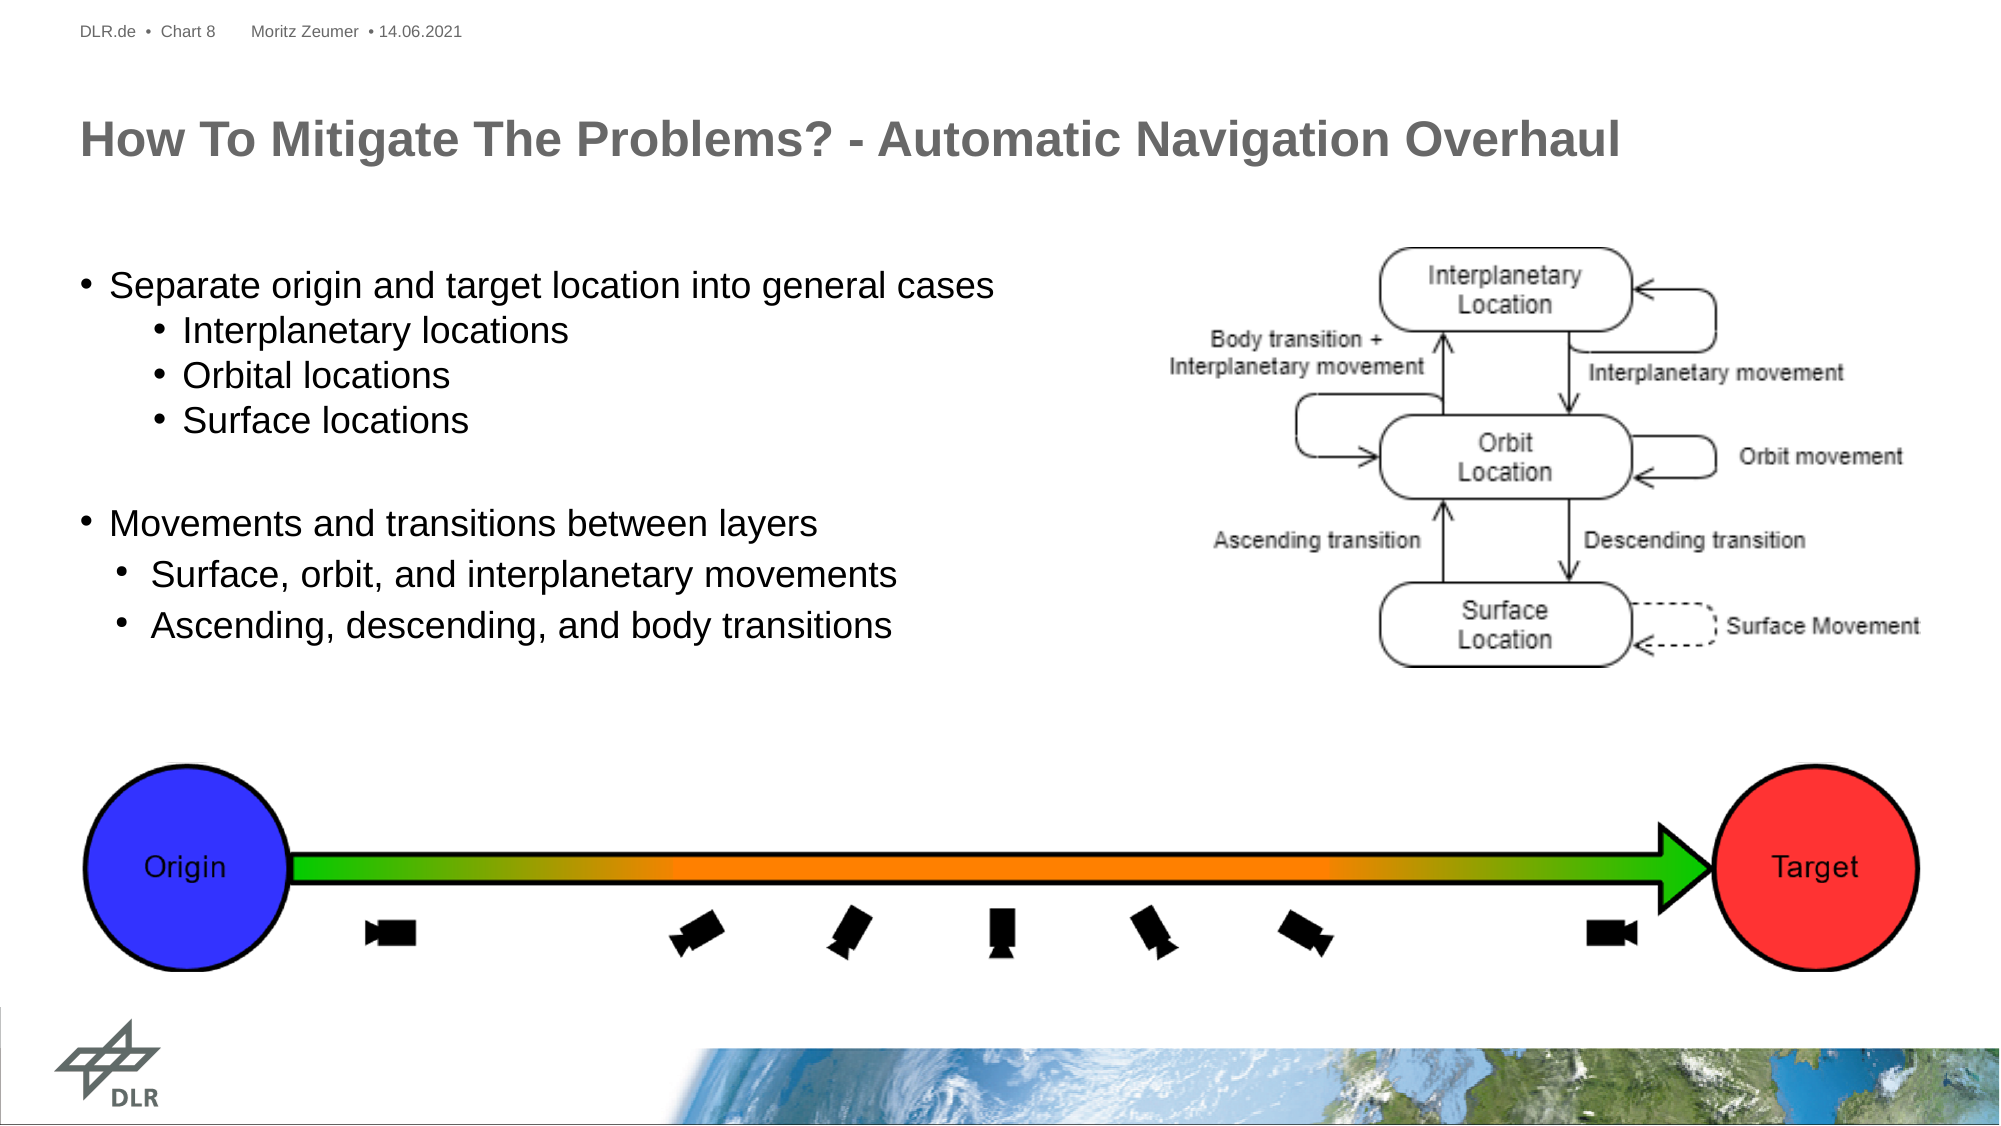

DLR.de • Chart
Moritz Zeumer  • 14.06.2021
How To Mitigate The Problems? - Automatic Navigation Overhaul
Separate origin and target location into general cases
Interplanetary locations
Orbital locations
Surface locations
Movements and transitions between layers
Surface, orbit, and interplanetary movements
Ascending, descending, and body transitions